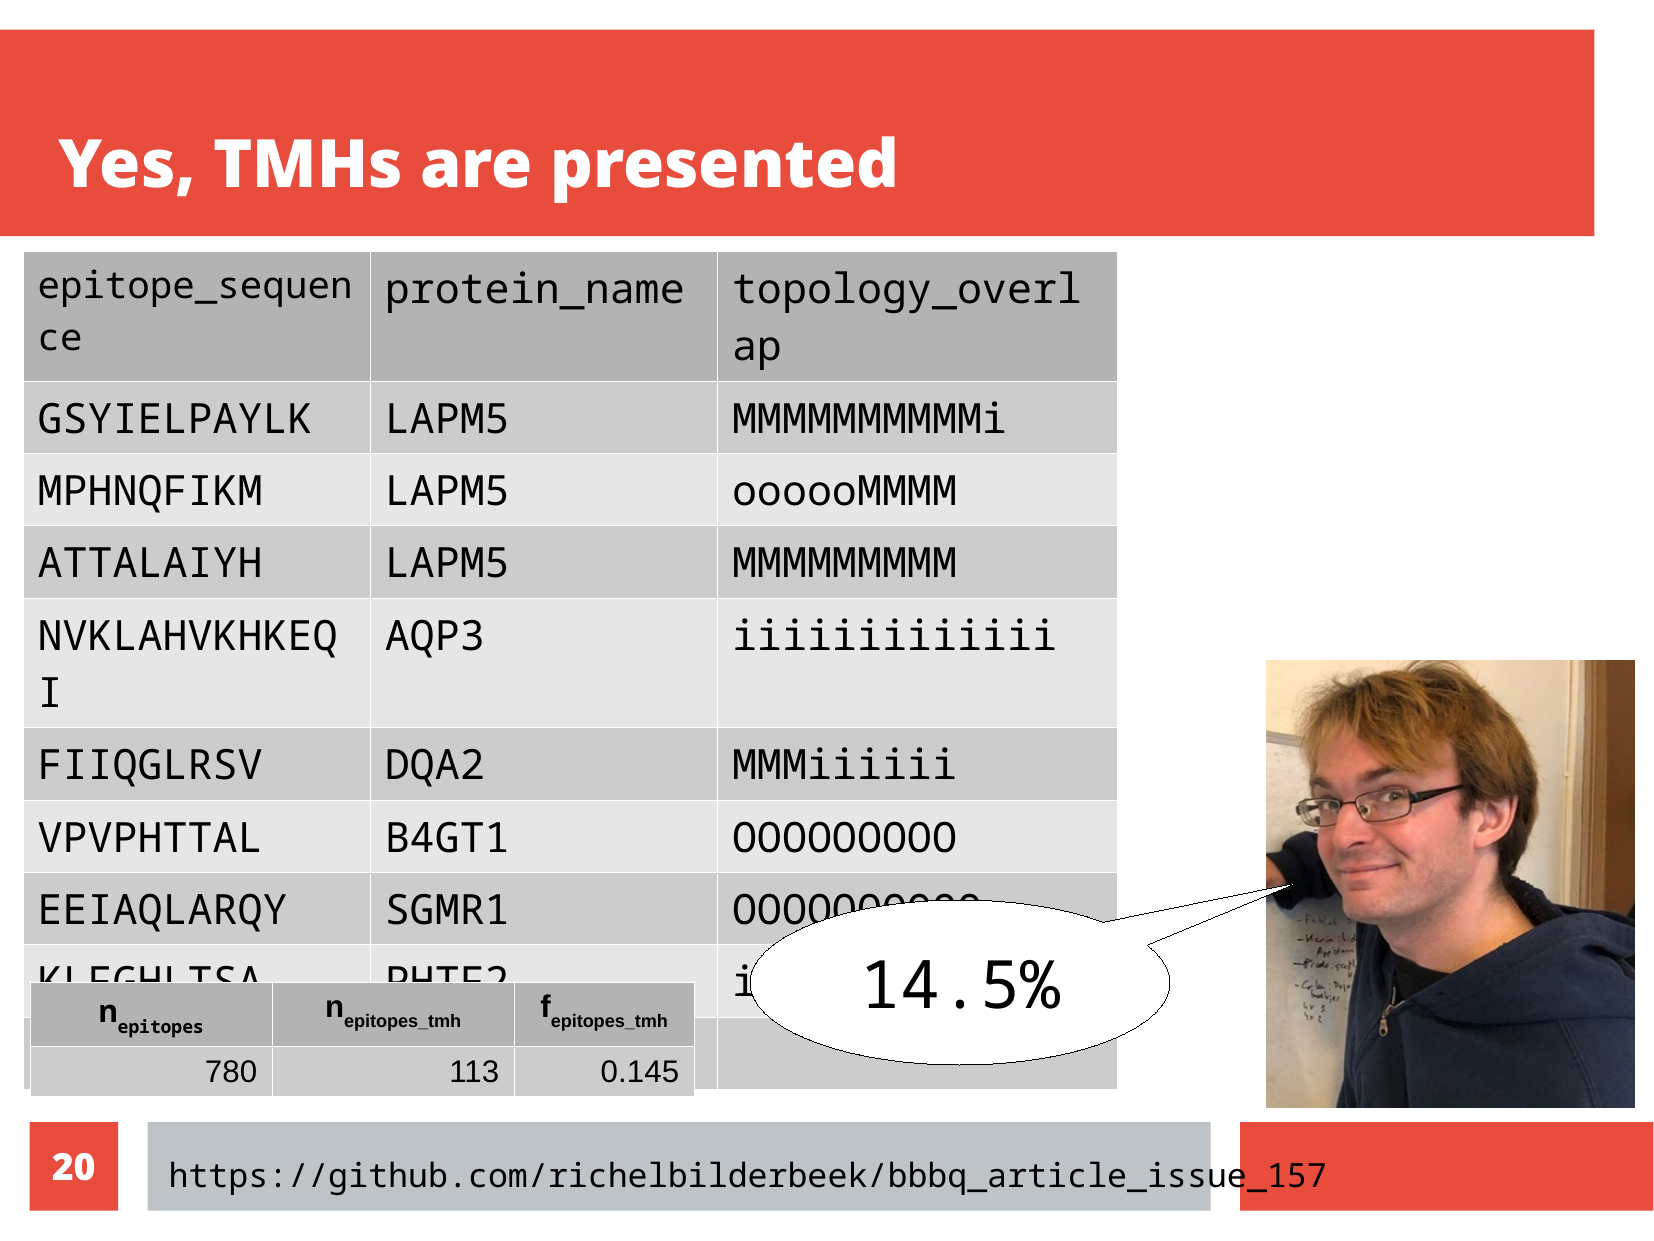

# Yes, TMHs are presented
| epitope\_sequence | protein\_name | topology\_overlap |
| --- | --- | --- |
| GSYIELPAYLK | LAPM5 | MMMMMMMMMMi |
| MPHNQFIKM | LAPM5 | oooooMMMM |
| ATTALAIYH | LAPM5 | MMMMMMMMM |
| NVKLAHVKHKEQI | AQP3 | iiiiiiiiiiiii |
| FIIQGLRSV | DQA2 | MMMiiiiii |
| VPVPHTTAL | B4GT1 | OOOOOOOOO |
| EEIAQLARQY | SGMR1 | OOOOOOOOOO |
| KLFGHLTSA | PHTF2 | iiiiiiiii |
| (etcetera) | | |
14.5%
| nepitopes | nepitopes\_tmh | fepitopes\_tmh |
| --- | --- | --- |
| 780 | 113 | 0.145 |
20
https://github.com/richelbilderbeek/bbbq_article_issue_157